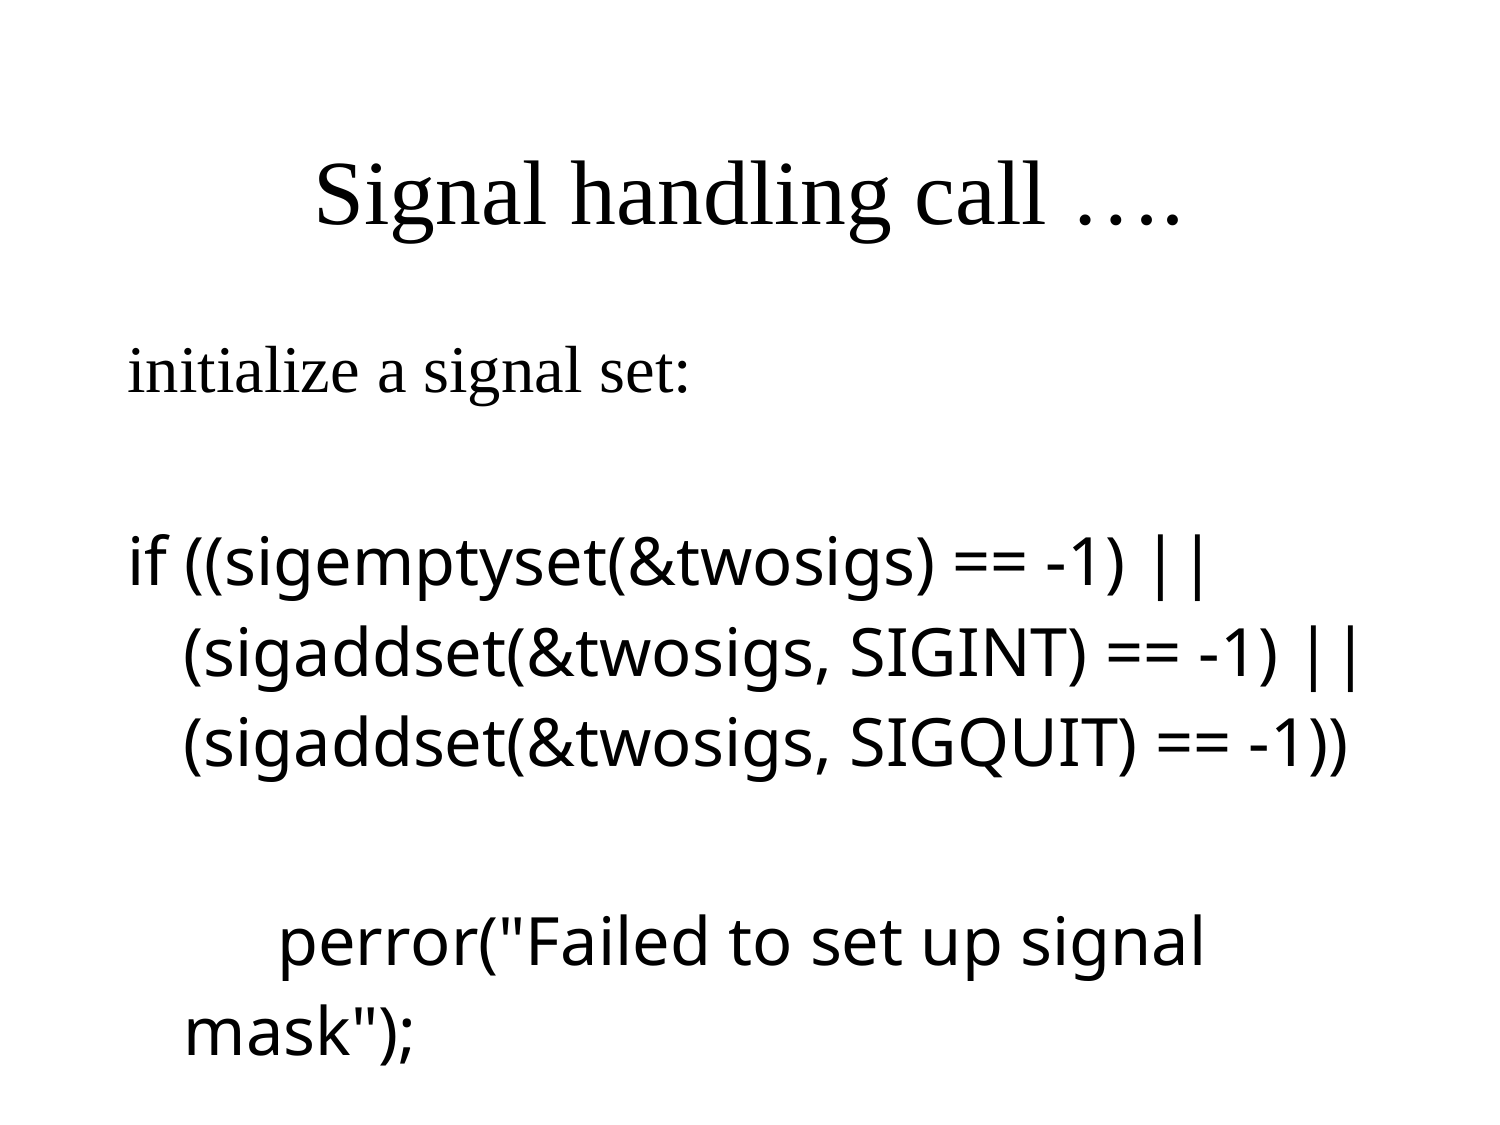

# Signal handling call ….
initialize a signal set:
if ((sigemptyset(&twosigs) == -1) || (sigaddset(&twosigs, SIGINT) == -1) || (sigaddset(&twosigs, SIGQUIT) == -1))
		perror("Failed to set up signal mask");